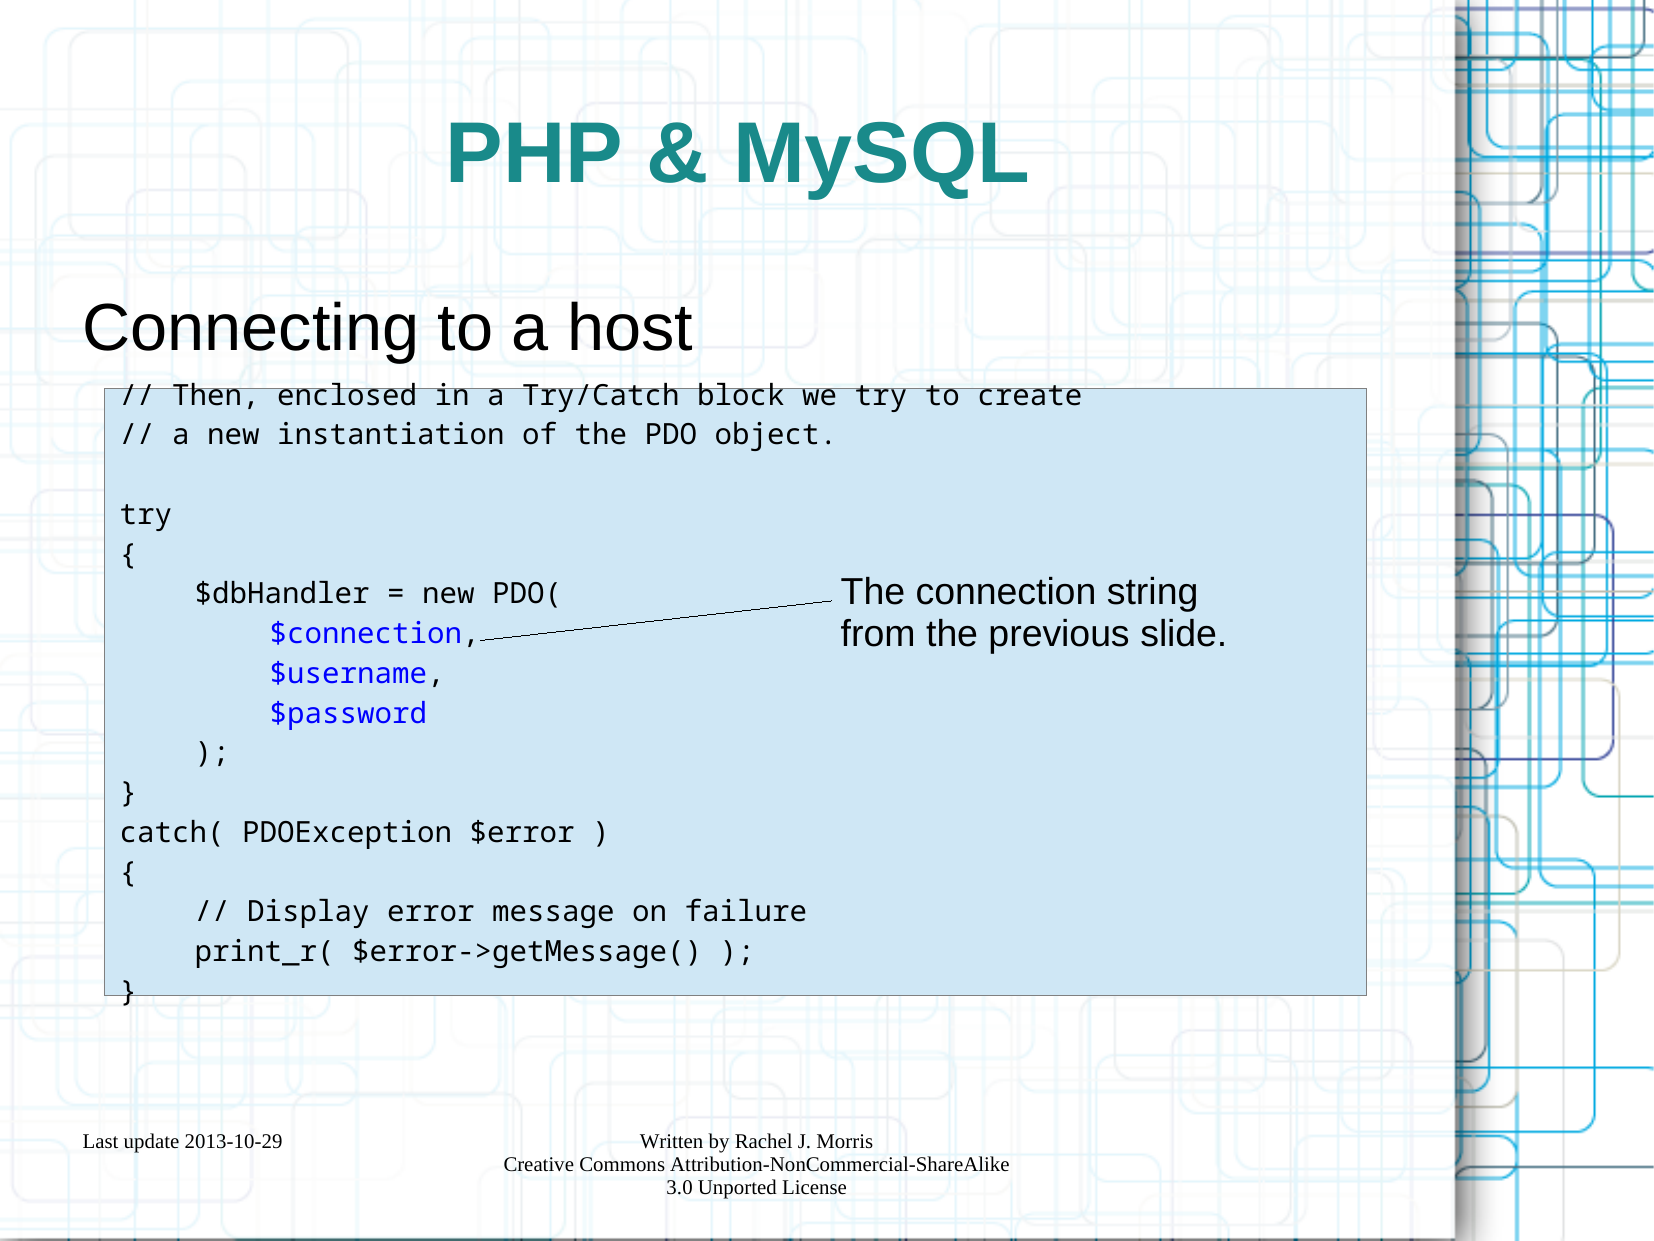

# PHP & MySQL
Connecting to a host
// Then, enclosed in a Try/Catch block we try to create
// a new instantiation of the PDO object.
try
{
	$dbHandler = new PDO(
		$connection,
		$username,
		$password
	);
}
catch( PDOException $error )
{
	// Display error message on failure
	print_r( $error->getMessage() );
}
The connection string from the previous slide.